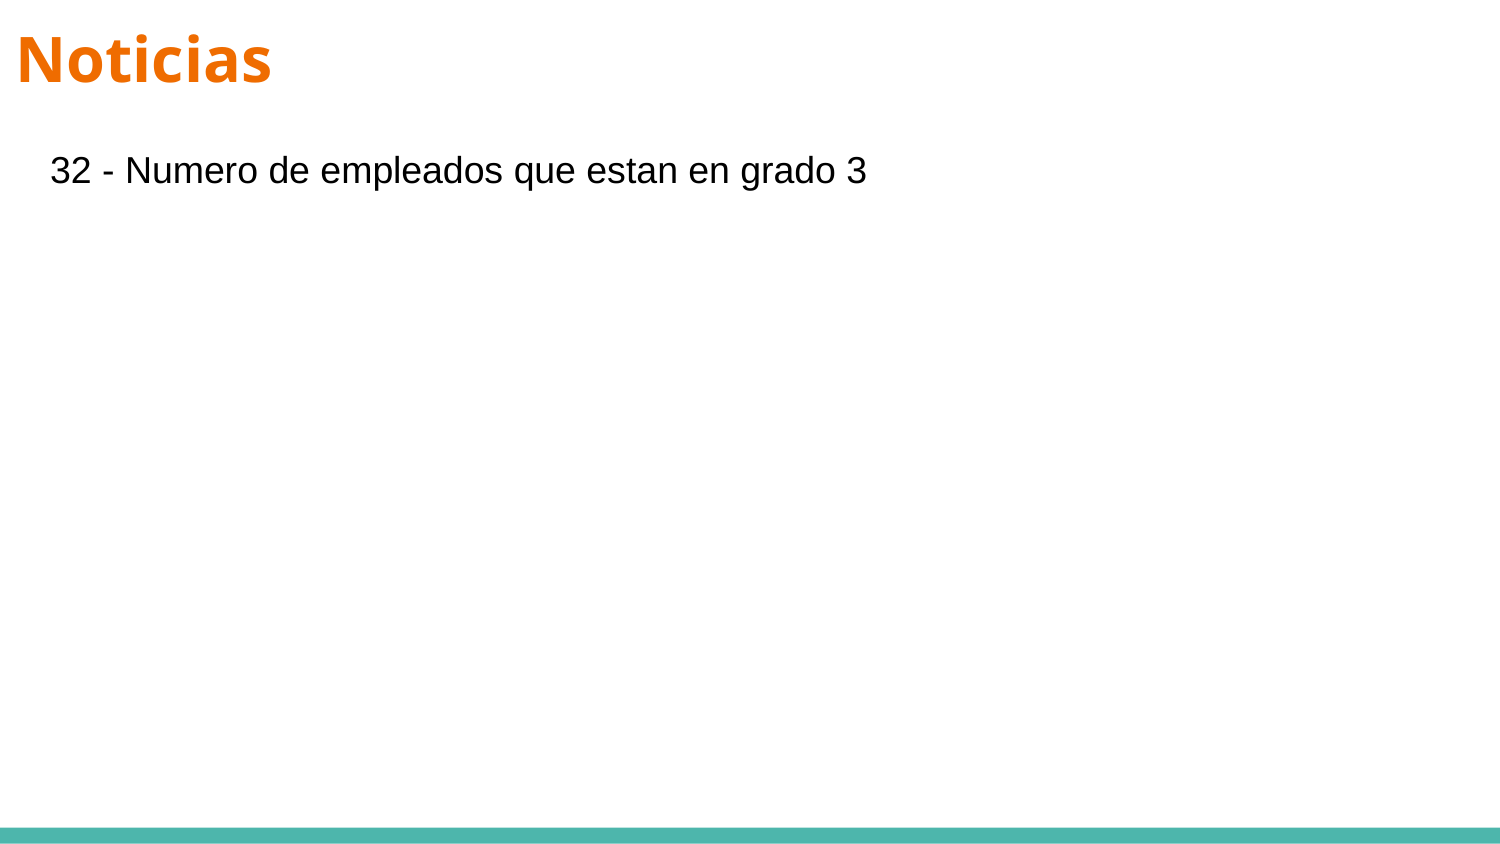

# Noticias
32 - Numero de empleados que estan en grado 3